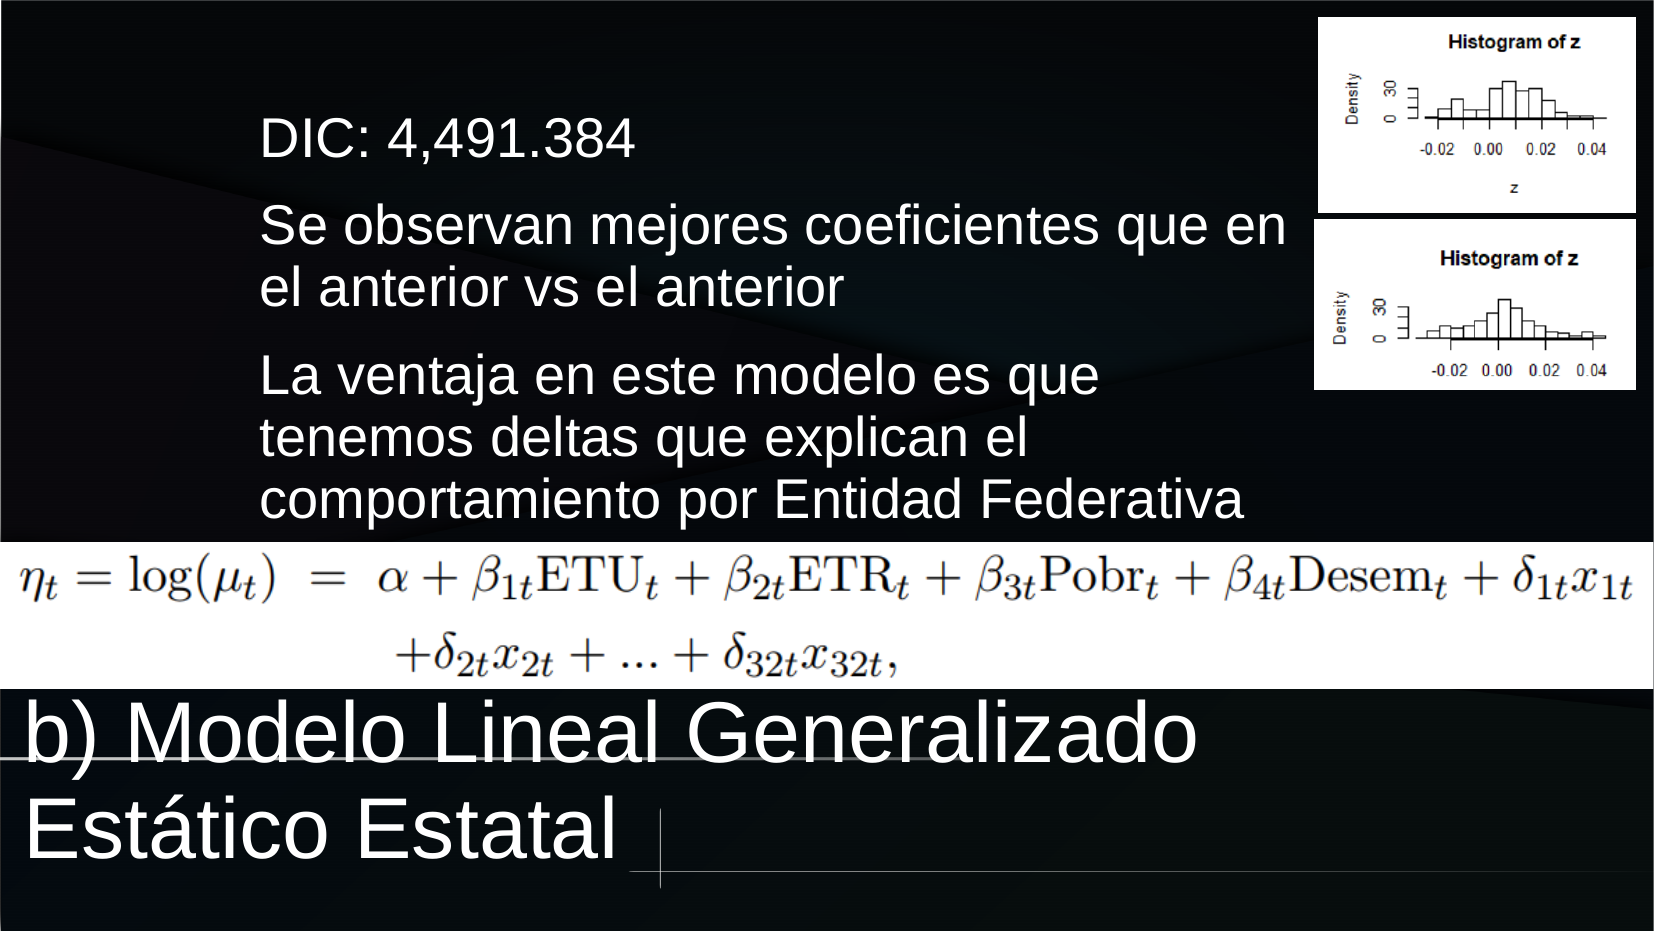

DIC: 4,491.384
Se observan mejores coeficientes que en el anterior vs el anterior
La ventaja en este modelo es que tenemos deltas que explican el comportamiento por Entidad Federativa
# b) Modelo Lineal Generalizado Estático Estatal